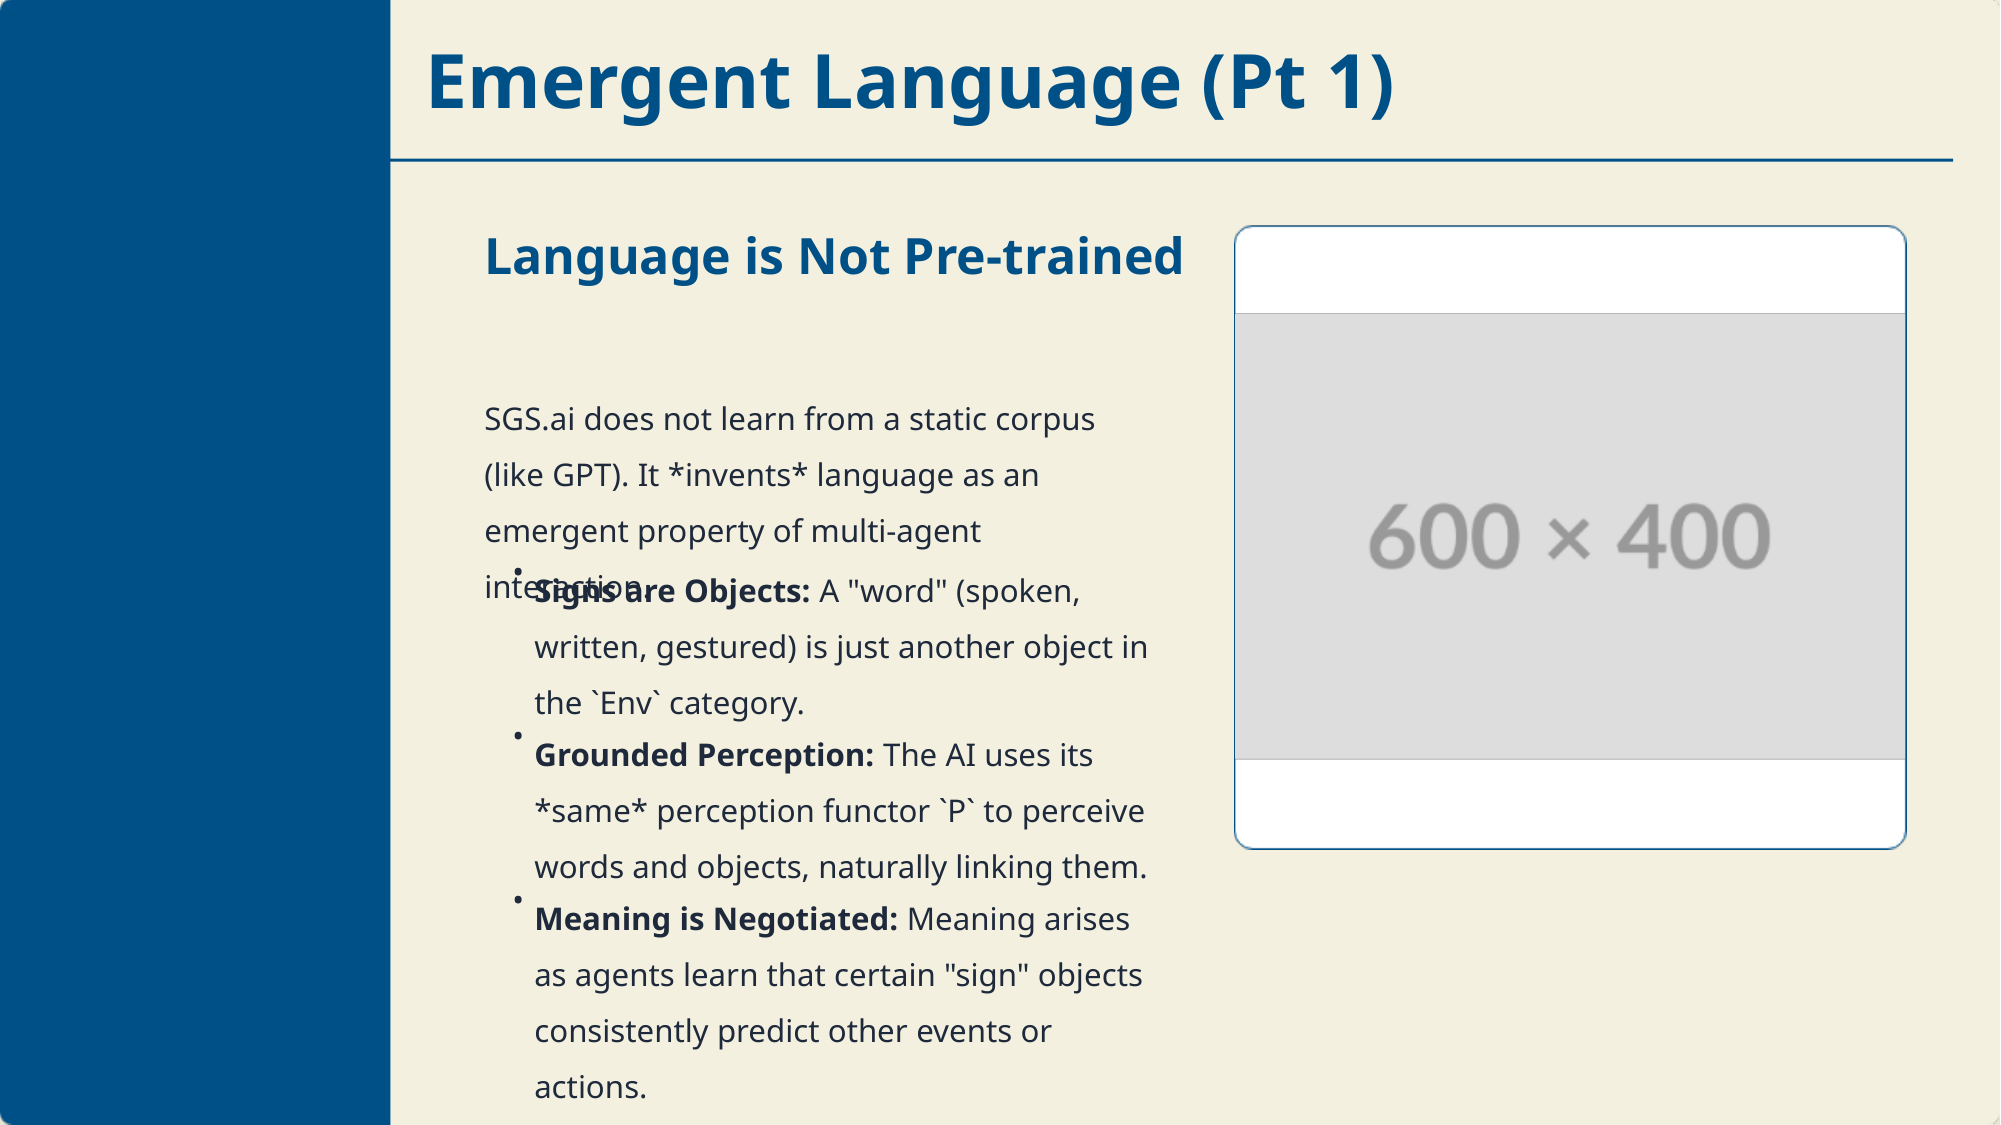

Emergent Language (Pt 1)
Language is Not Pre-trained
SGS.ai does not learn from a static corpus (like GPT). It *invents* language as an emergent property of multi-agent interaction.
•
Signs are Objects: A "word" (spoken, written, gestured) is just another object in the `Env` category.
•
Grounded Perception: The AI uses its *same* perception functor `P` to perceive words and objects, naturally linking them.
•
Meaning is Negotiated: Meaning arises as agents learn that certain "sign" objects consistently predict other events or actions.